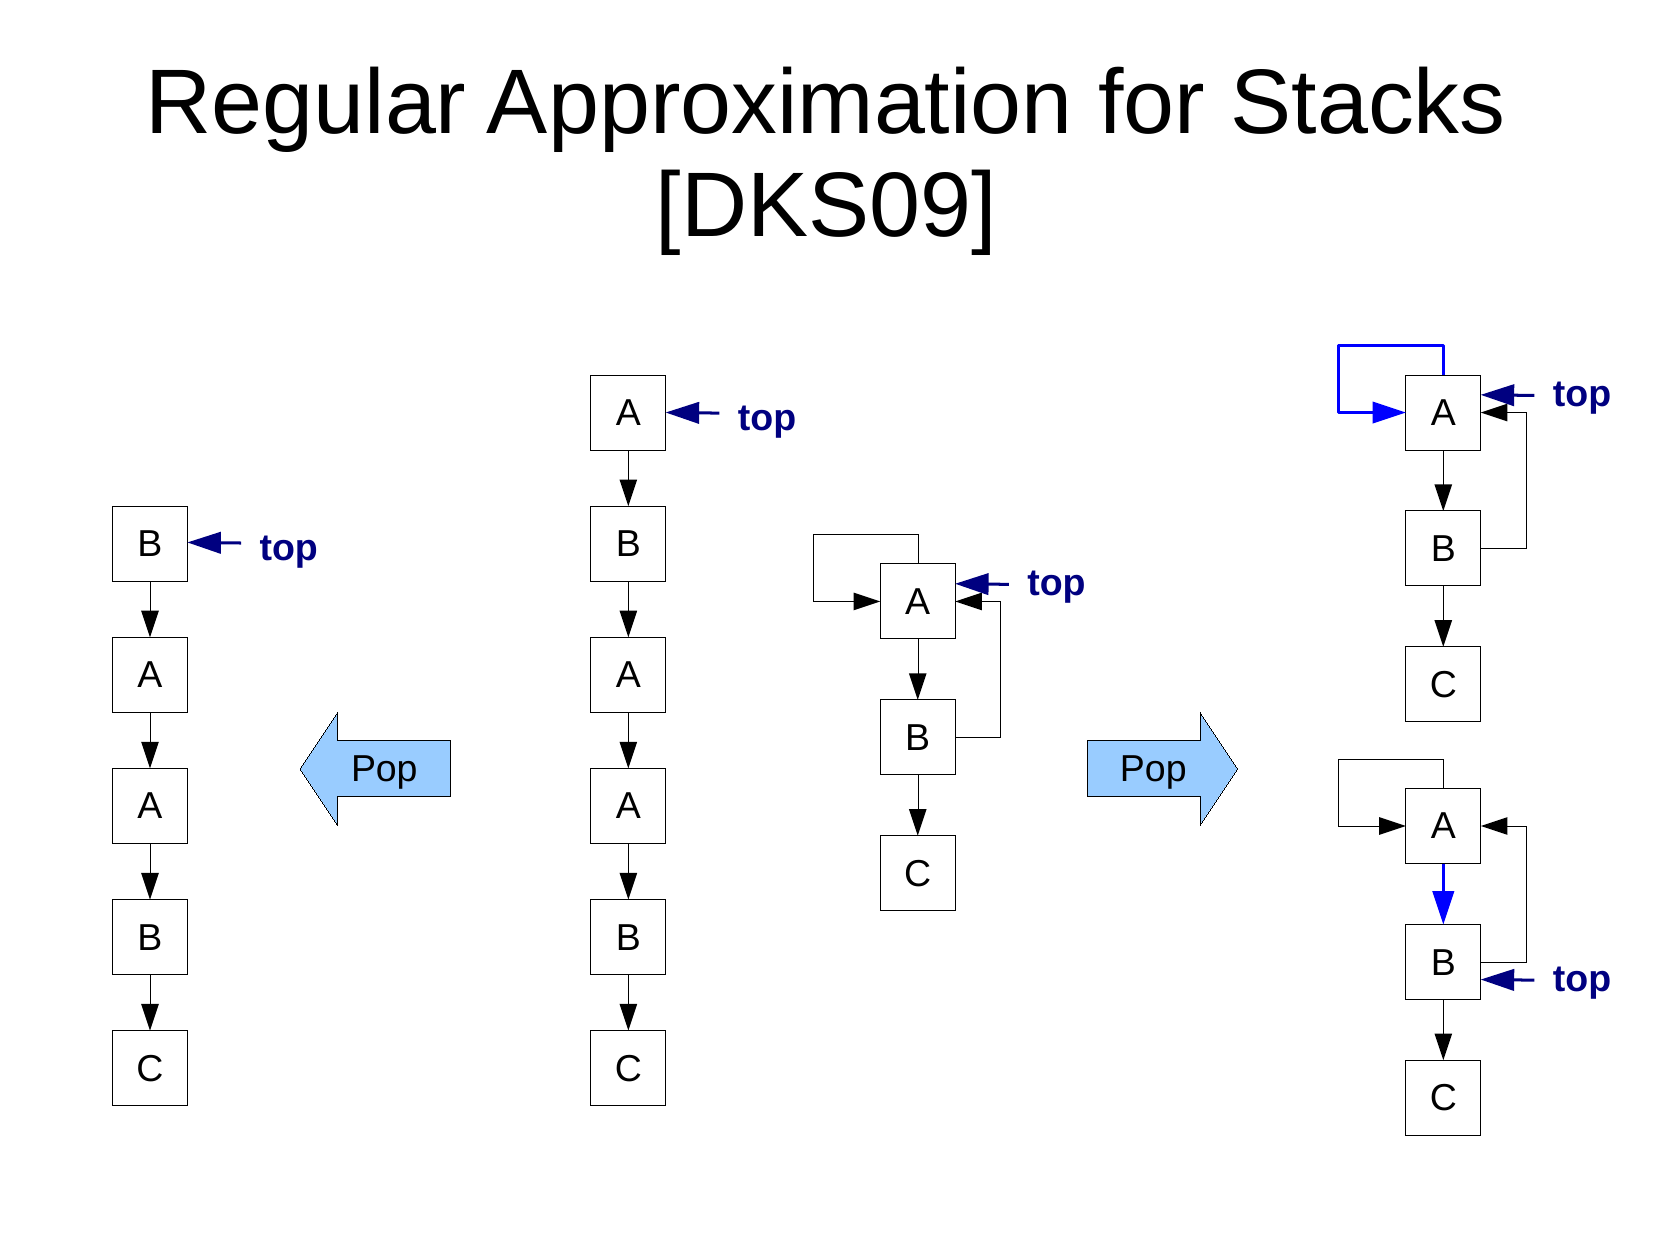

# Regular Approximation for Stacks [DKS09]
top
A
A
top
B
B
B
top
top
A
A
A
C
B
Pop
Pop
A
A
A
C
B
B
B
top
C
C
C